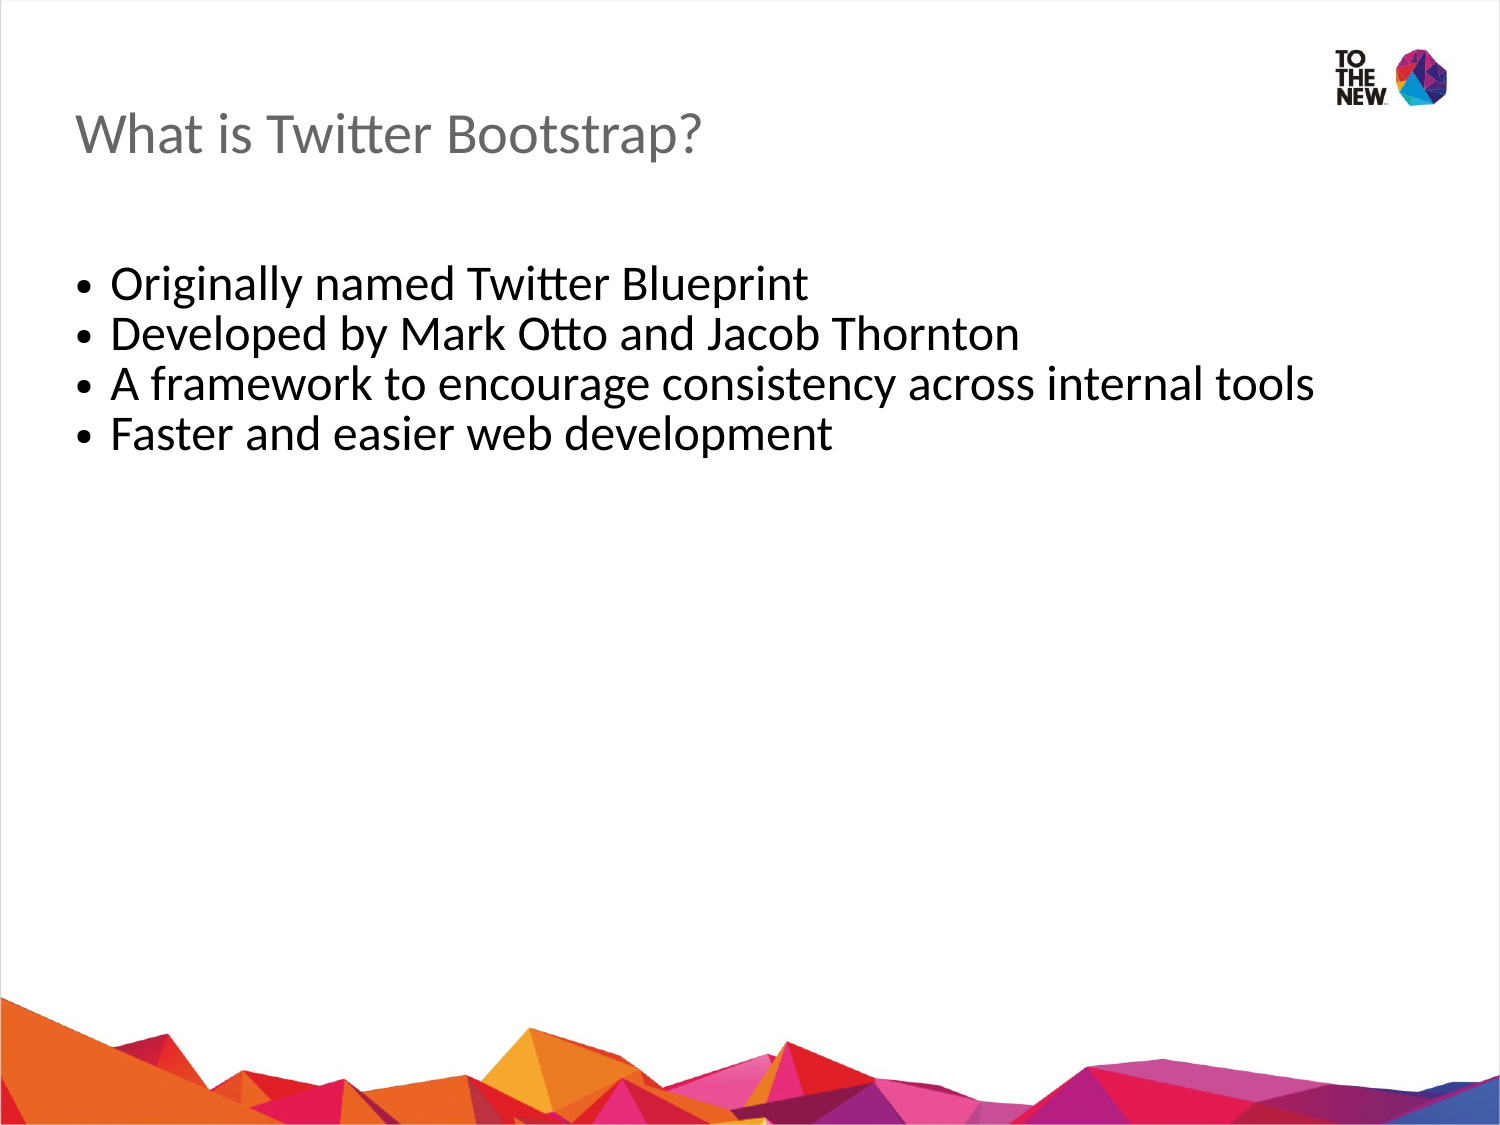

# What is Twitter Bootstrap?
Originally named Twitter Blueprint
Developed by Mark Otto and Jacob Thornton
A framework to encourage consistency across internal tools
Faster and easier web development